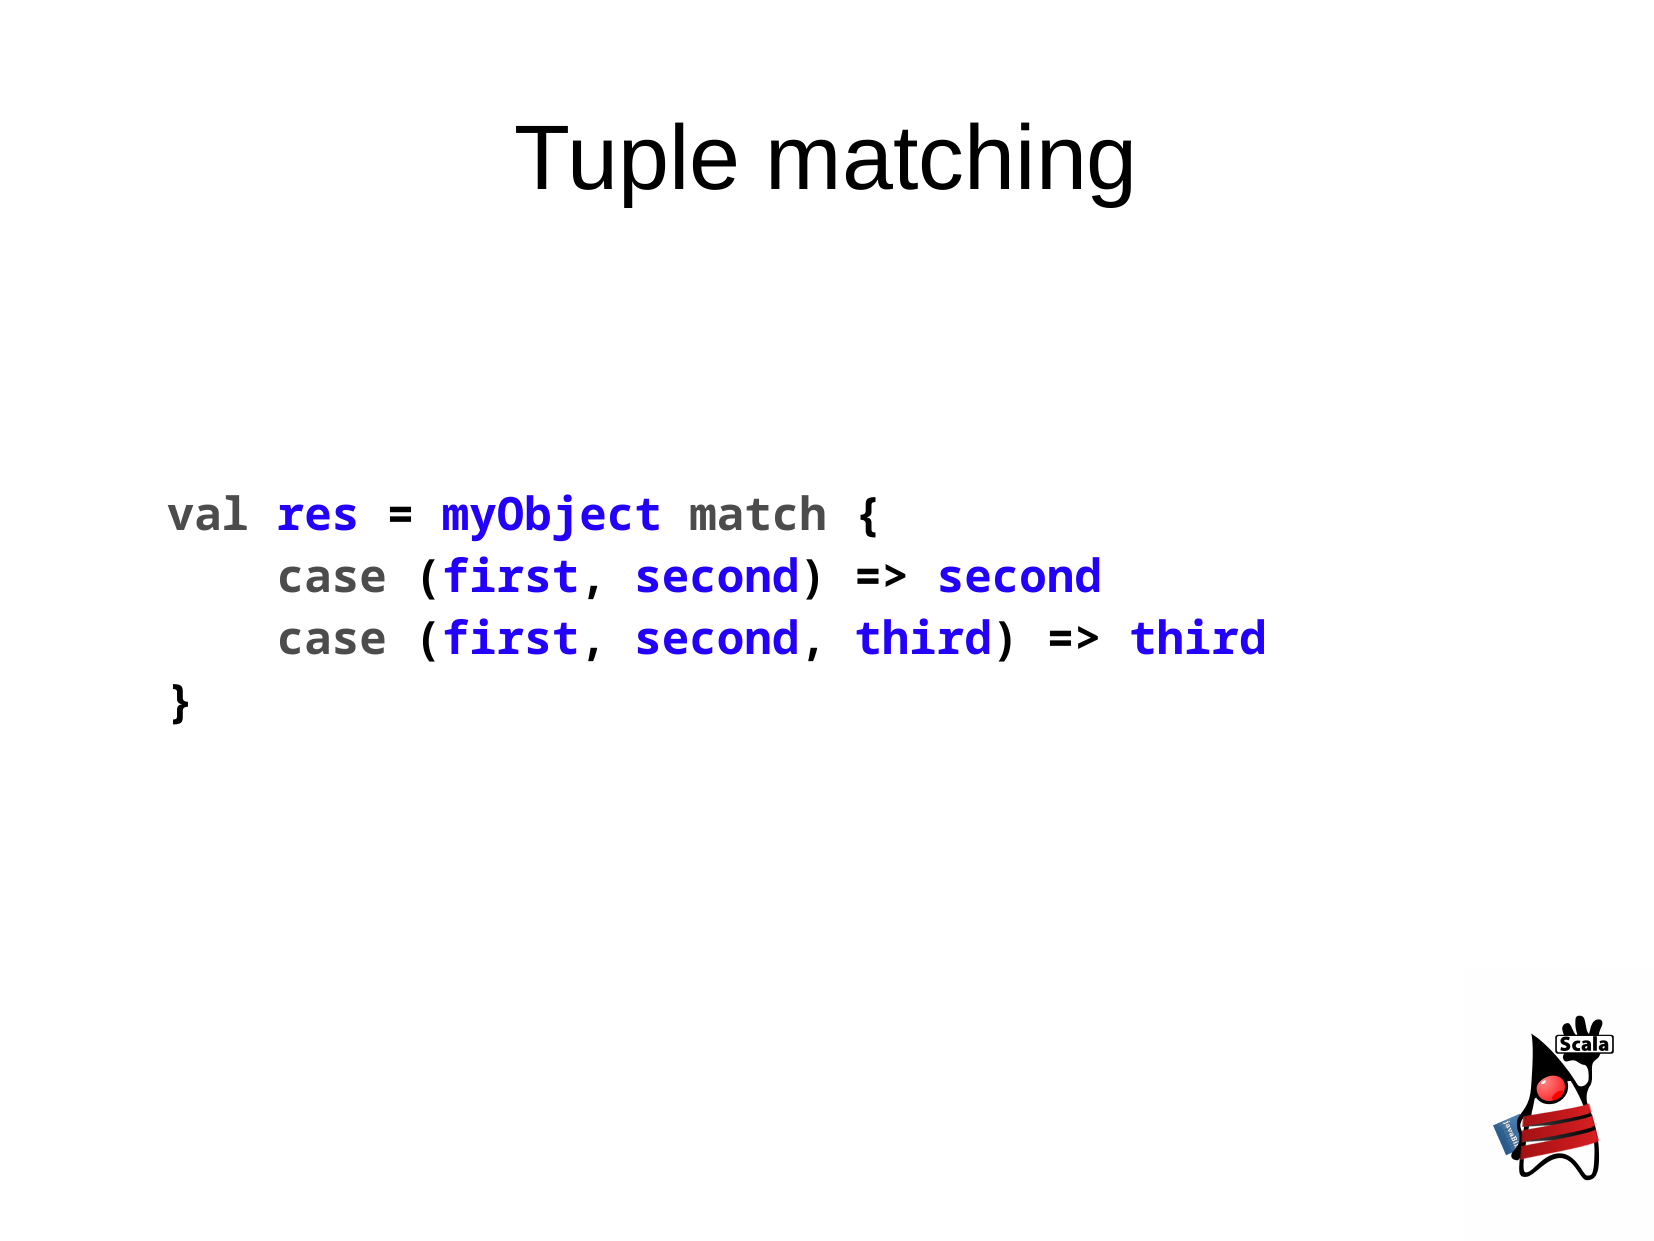

Tuple matching
val res = myObject match {
 case (first, second) => second
 case (first, second, third) => third
}